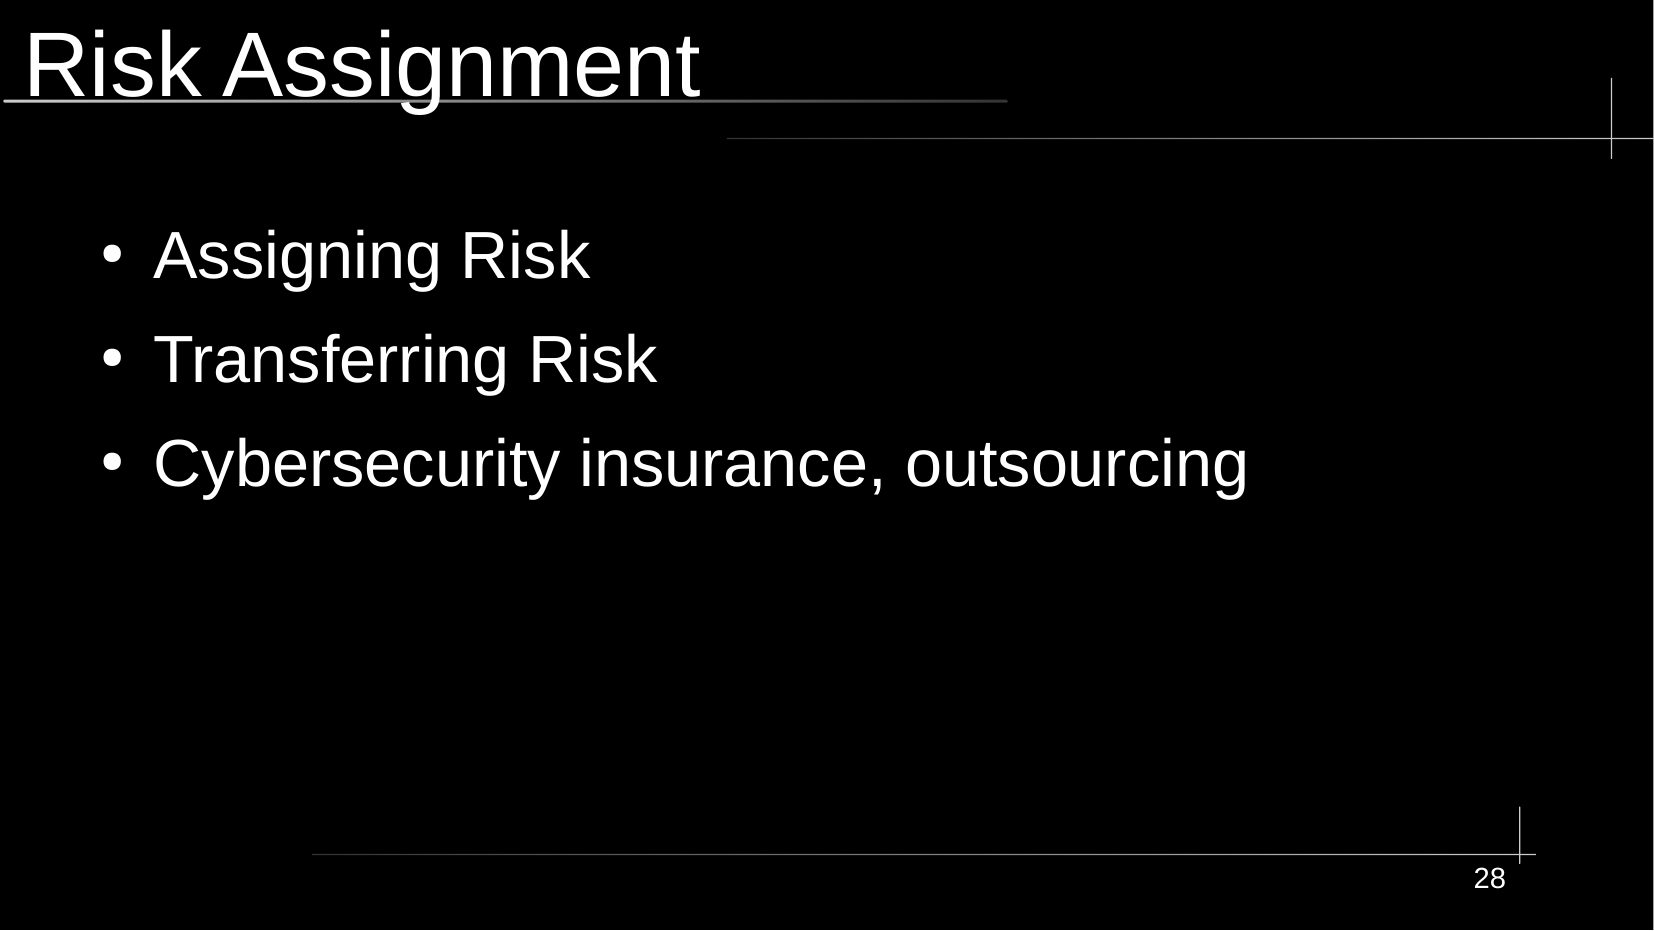

# Risk Assignment
Assigning Risk
Transferring Risk
Cybersecurity insurance, outsourcing
28